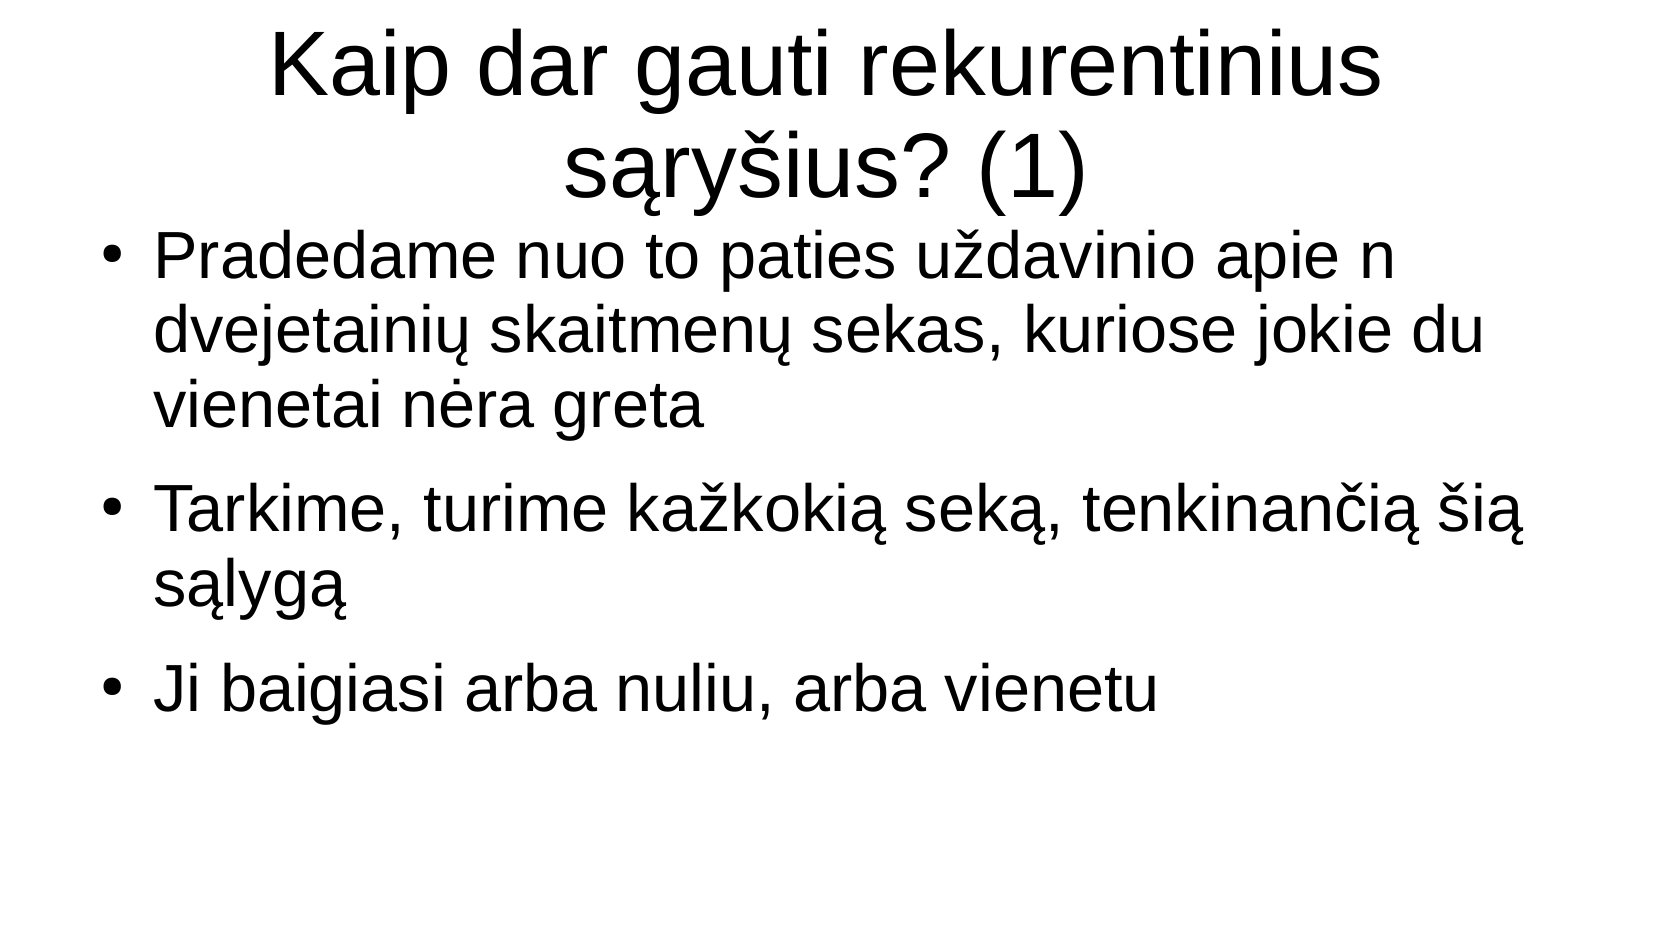

# Kaip dar gauti rekurentinius sąryšius? (1)
Pradedame nuo to paties uždavinio apie n dvejetainių skaitmenų sekas, kuriose jokie du vienetai nėra greta
Tarkime, turime kažkokią seką, tenkinančią šią sąlygą
Ji baigiasi arba nuliu, arba vienetu